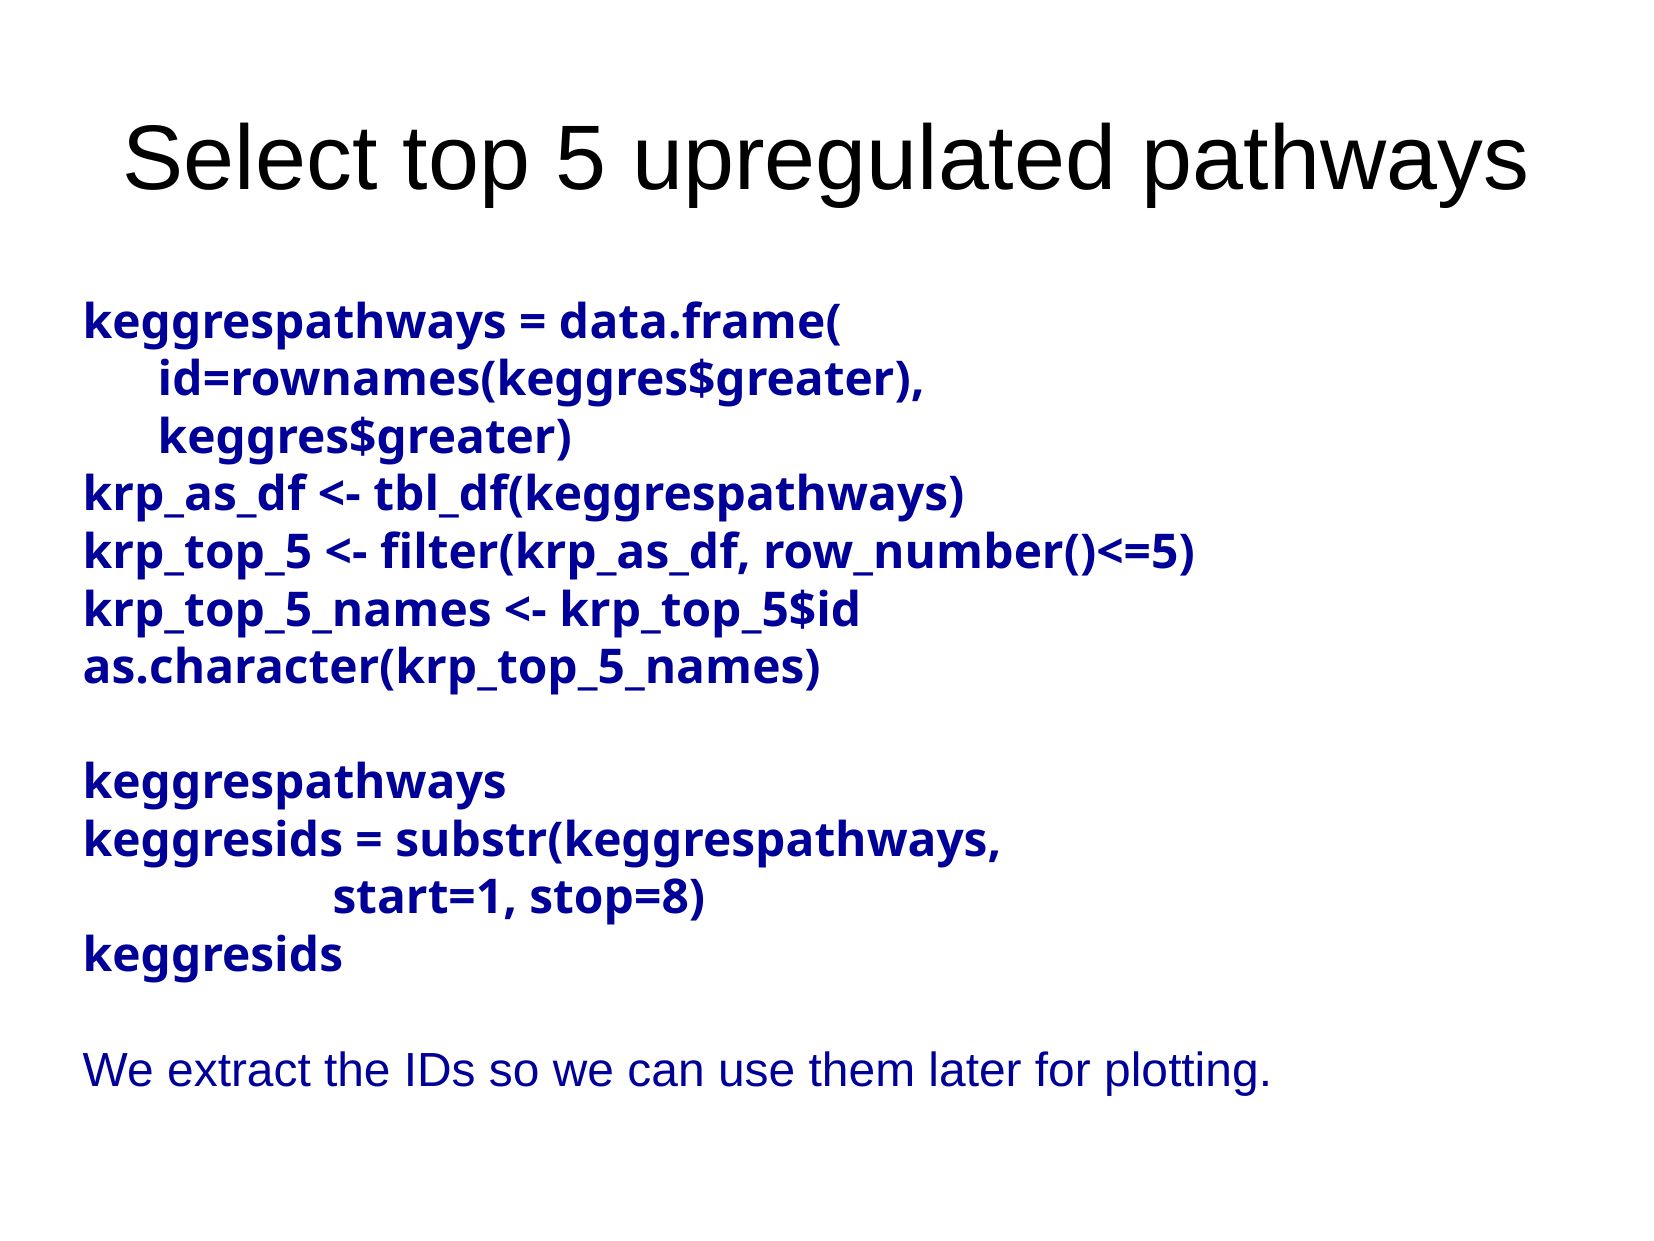

Select top 5 upregulated pathways
keggrespathways = data.frame(
 id=rownames(keggres$greater),
 keggres$greater)
krp_as_df <- tbl_df(keggrespathways)
krp_top_5 <- filter(krp_as_df, row_number()<=5)
krp_top_5_names <- krp_top_5$id
as.character(krp_top_5_names)
keggrespathways
keggresids = substr(keggrespathways,
 start=1, stop=8)
keggresids
We extract the IDs so we can use them later for plotting.